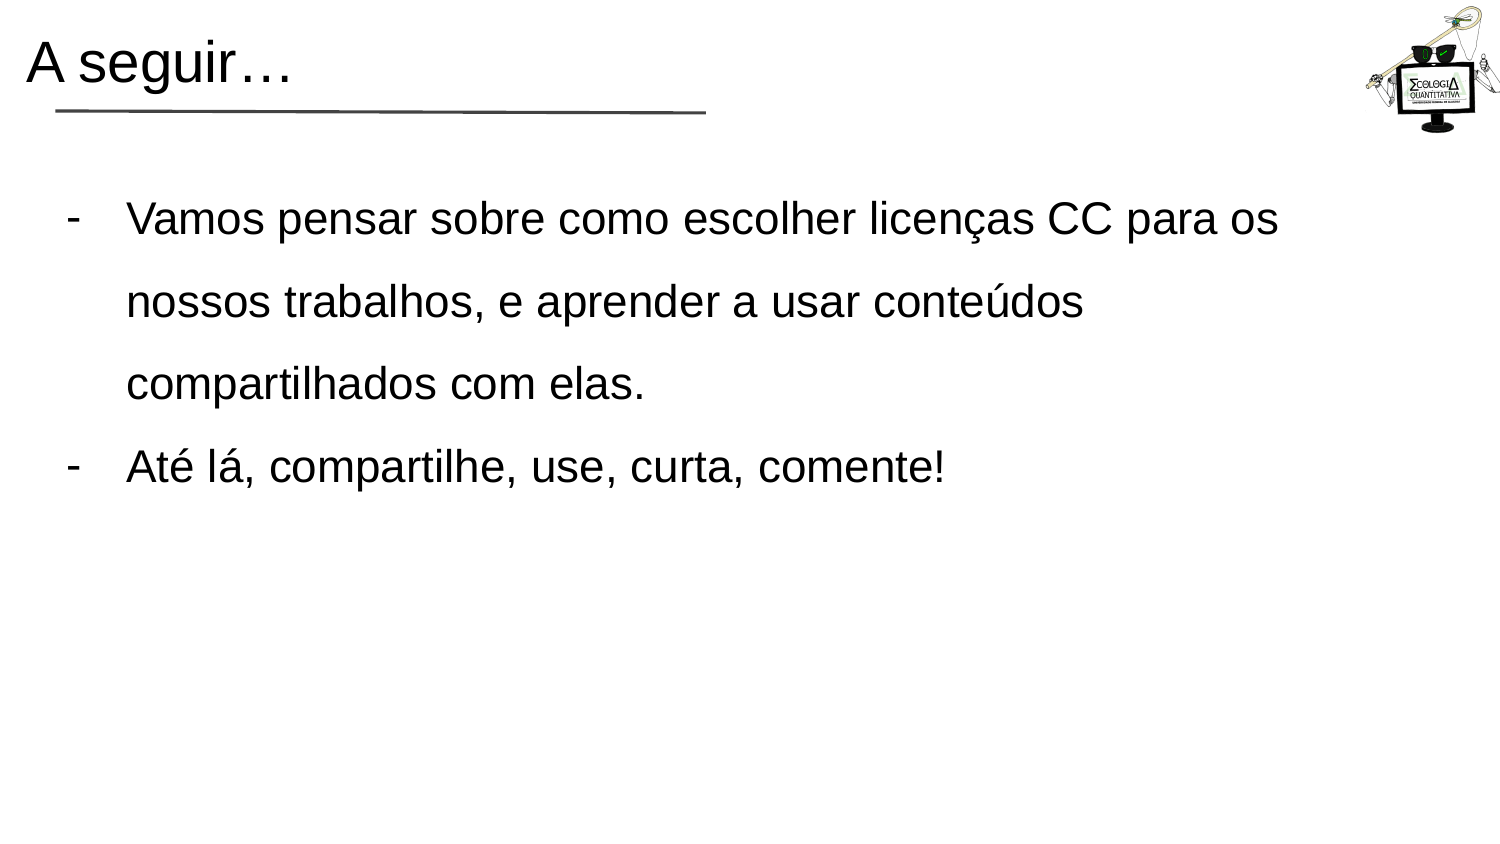

A seguir…
Vamos pensar sobre como escolher licenças CC para os nossos trabalhos, e aprender a usar conteúdos compartilhados com elas.
Até lá, compartilhe, use, curta, comente!